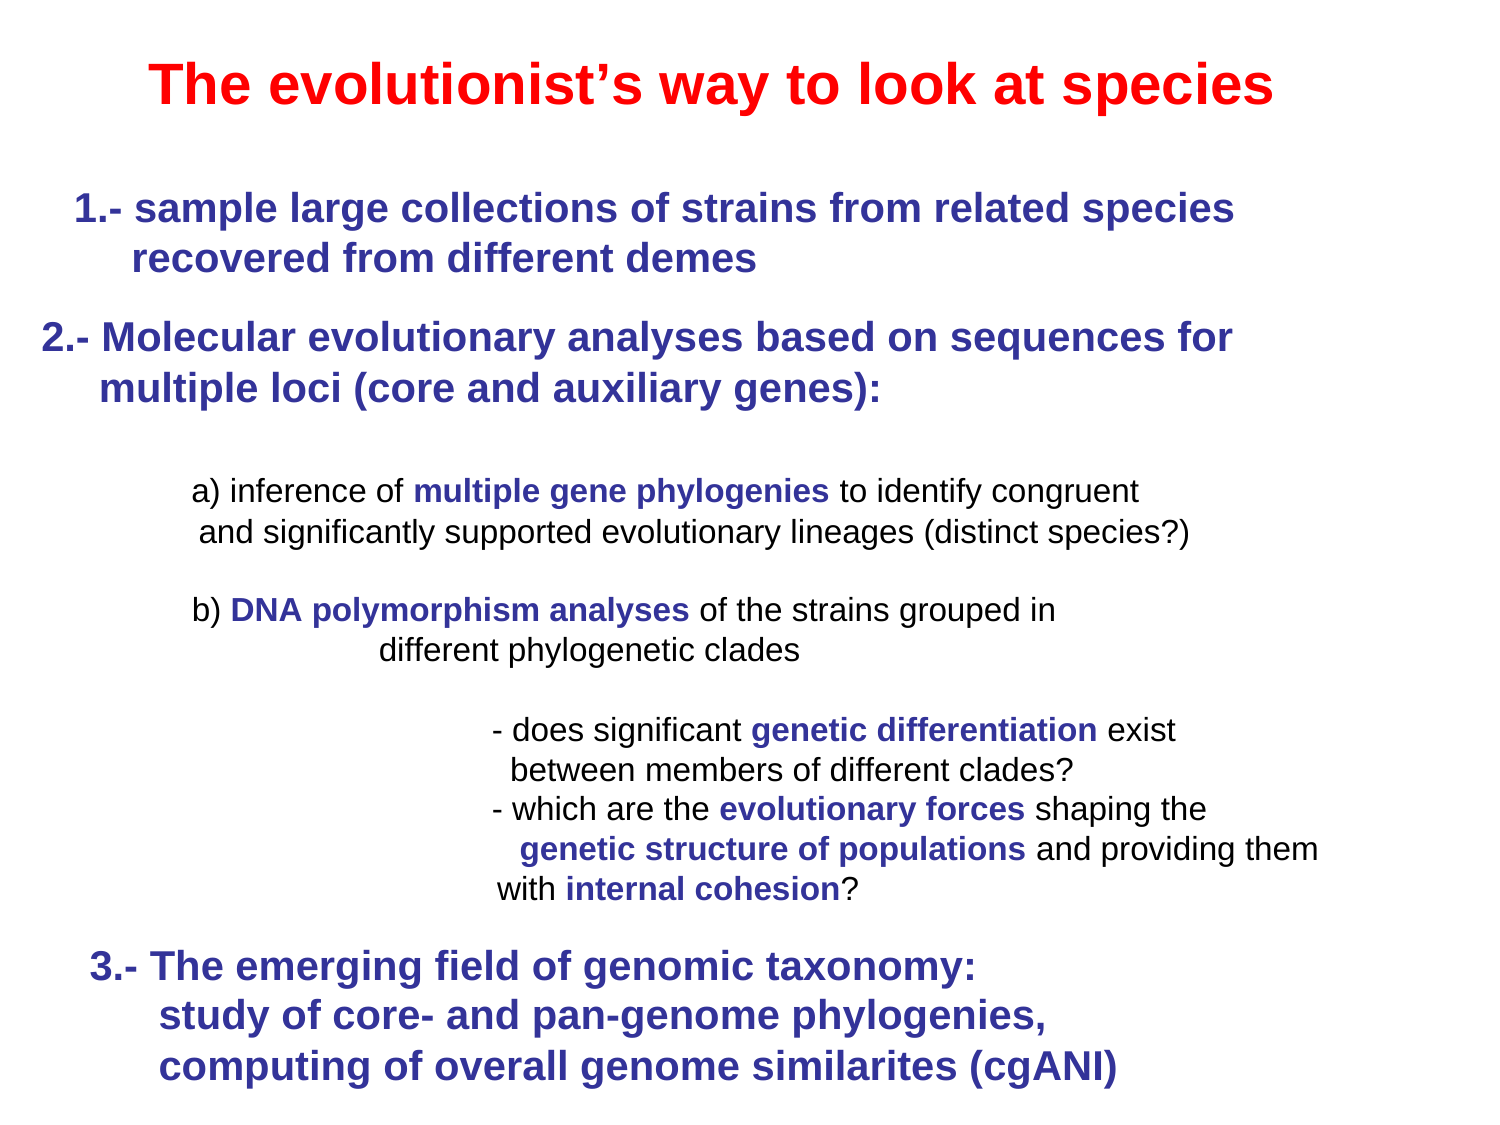

The evolutionist’s way to look at species
1.- sample large collections of strains from related species
 recovered from different demes
2.- Molecular evolutionary analyses based on sequences for
 multiple loci (core and auxiliary genes):
 	a) inference of multiple gene phylogenies to identify congruent
 and significantly supported evolutionary lineages (distinct species?)
b) DNA polymorphism analyses of the strains grouped in
 	 different phylogenetic clades
	 	- does significant genetic differentiation exist
 	 between members of different clades?
 	- which are the evolutionary forces shaping the
 	 genetic structure of populations and providing them
 with internal cohesion?
3.- The emerging field of genomic taxonomy:
 study of core- and pan-genome phylogenies,
 computing of overall genome similarites (cgANI)